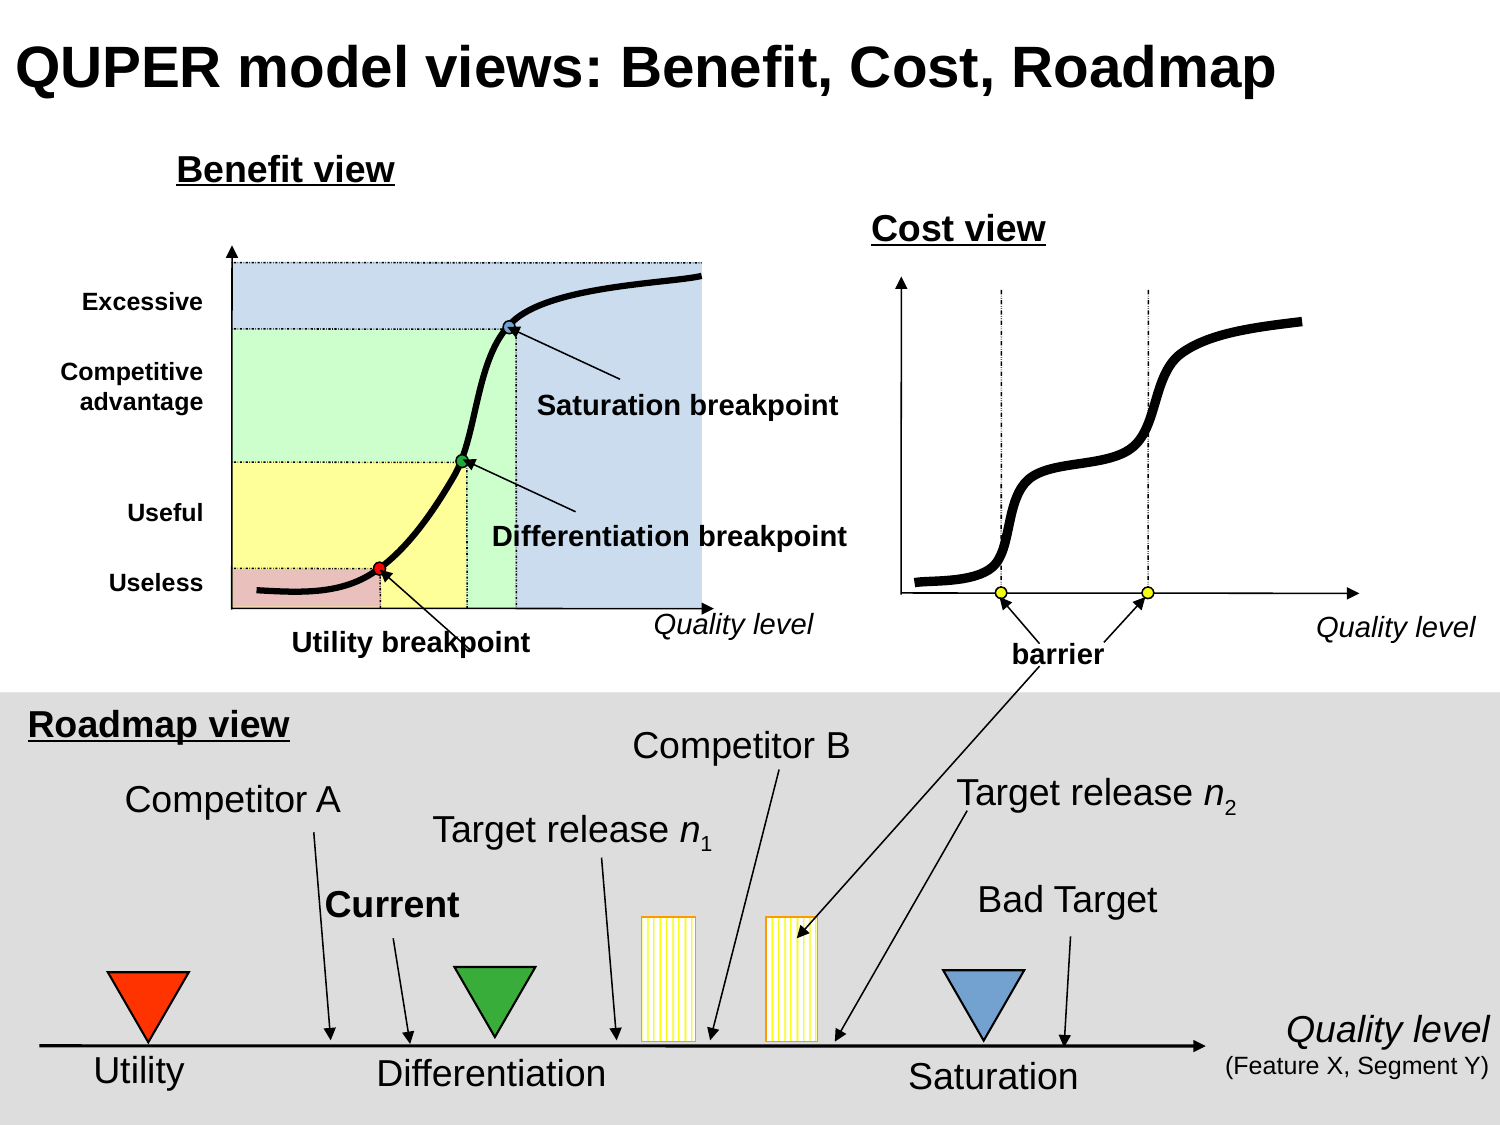

# QUPER model views: Benefit, Cost, Roadmap
Benefit view
Excessive
Competitive
advantage
Saturation breakpoint
Useful
Differentiation breakpoint
Useless
Quality level
Utility breakpoint
Cost view
Quality level
barrier
Roadmap view
Competitor B
Target release n2
Competitor A
Target release n1
Bad Target
Current
Quality level
(Feature X, Segment Y)‏
Utility
Differentiation
Saturation